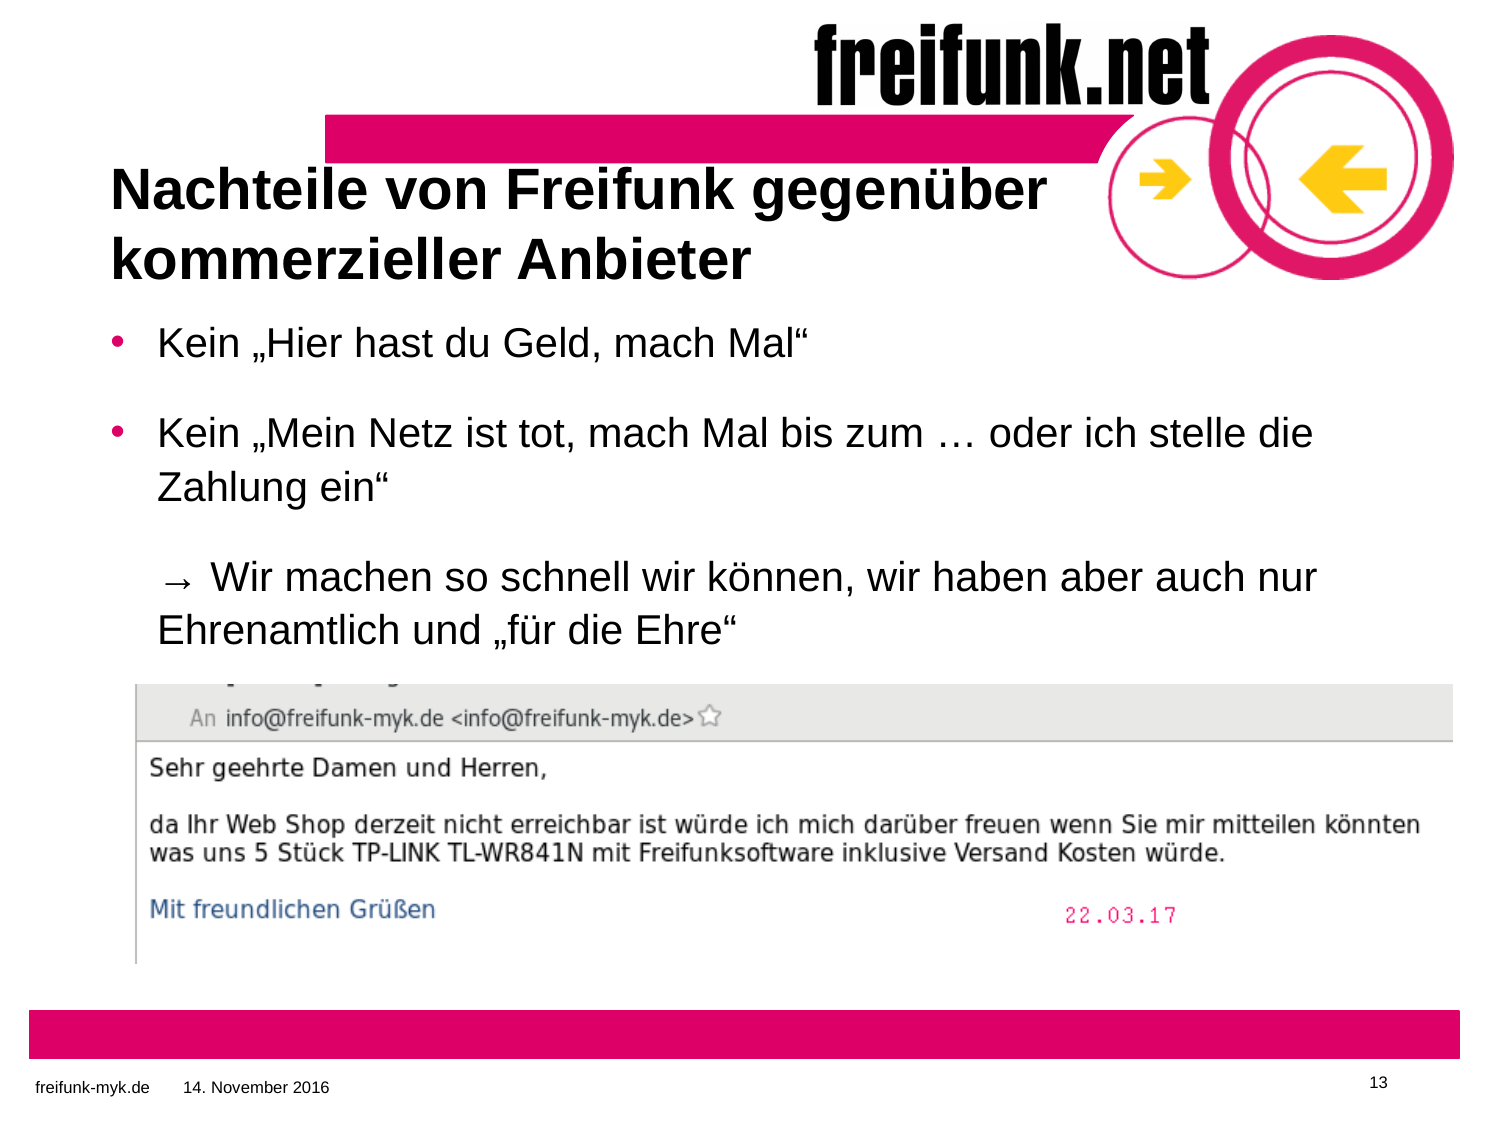

# Nachteile von Freifunk gegenüber kommerzieller Anbieter
Kein „Hier hast du Geld, mach Mal“
Kein „Mein Netz ist tot, mach Mal bis zum … oder ich stelle die Zahlung ein“
→ Wir machen so schnell wir können, wir haben aber auch nur Ehrenamtlich und „für die Ehre“
13
freifunk-myk.de